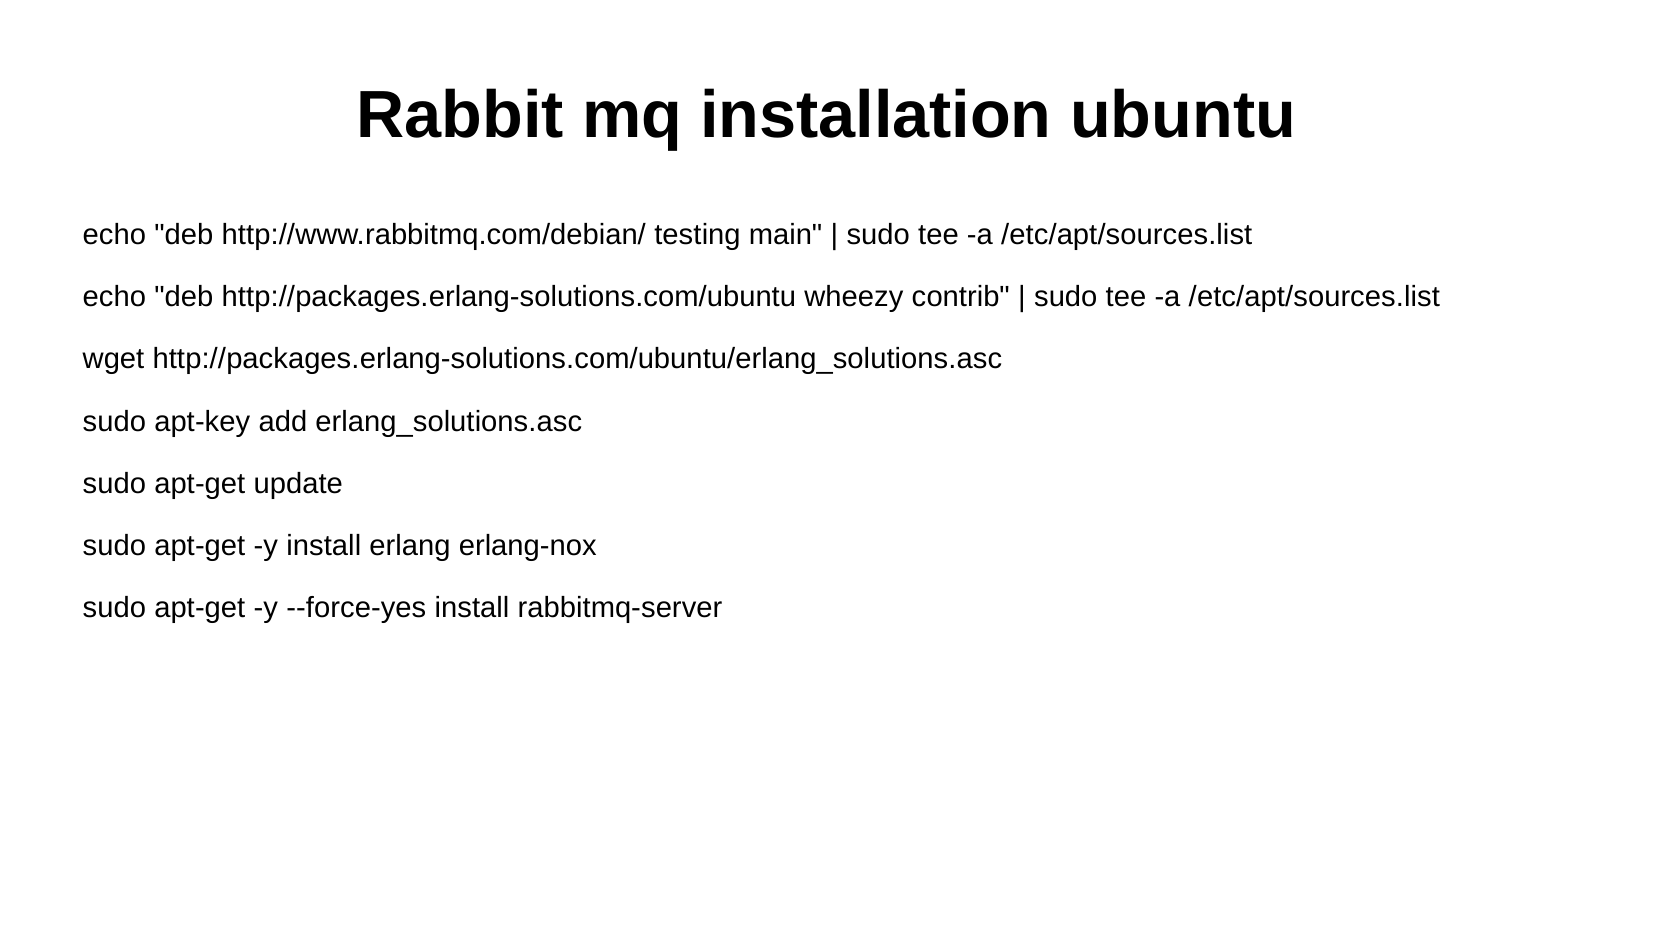

# Rabbit mq installation ubuntu
echo "deb http://www.rabbitmq.com/debian/ testing main" | sudo tee -a /etc/apt/sources.list
echo "deb http://packages.erlang-solutions.com/ubuntu wheezy contrib" | sudo tee -a /etc/apt/sources.list
wget http://packages.erlang-solutions.com/ubuntu/erlang_solutions.asc
sudo apt-key add erlang_solutions.asc
sudo apt-get update
sudo apt-get -y install erlang erlang-nox
sudo apt-get -y --force-yes install rabbitmq-server